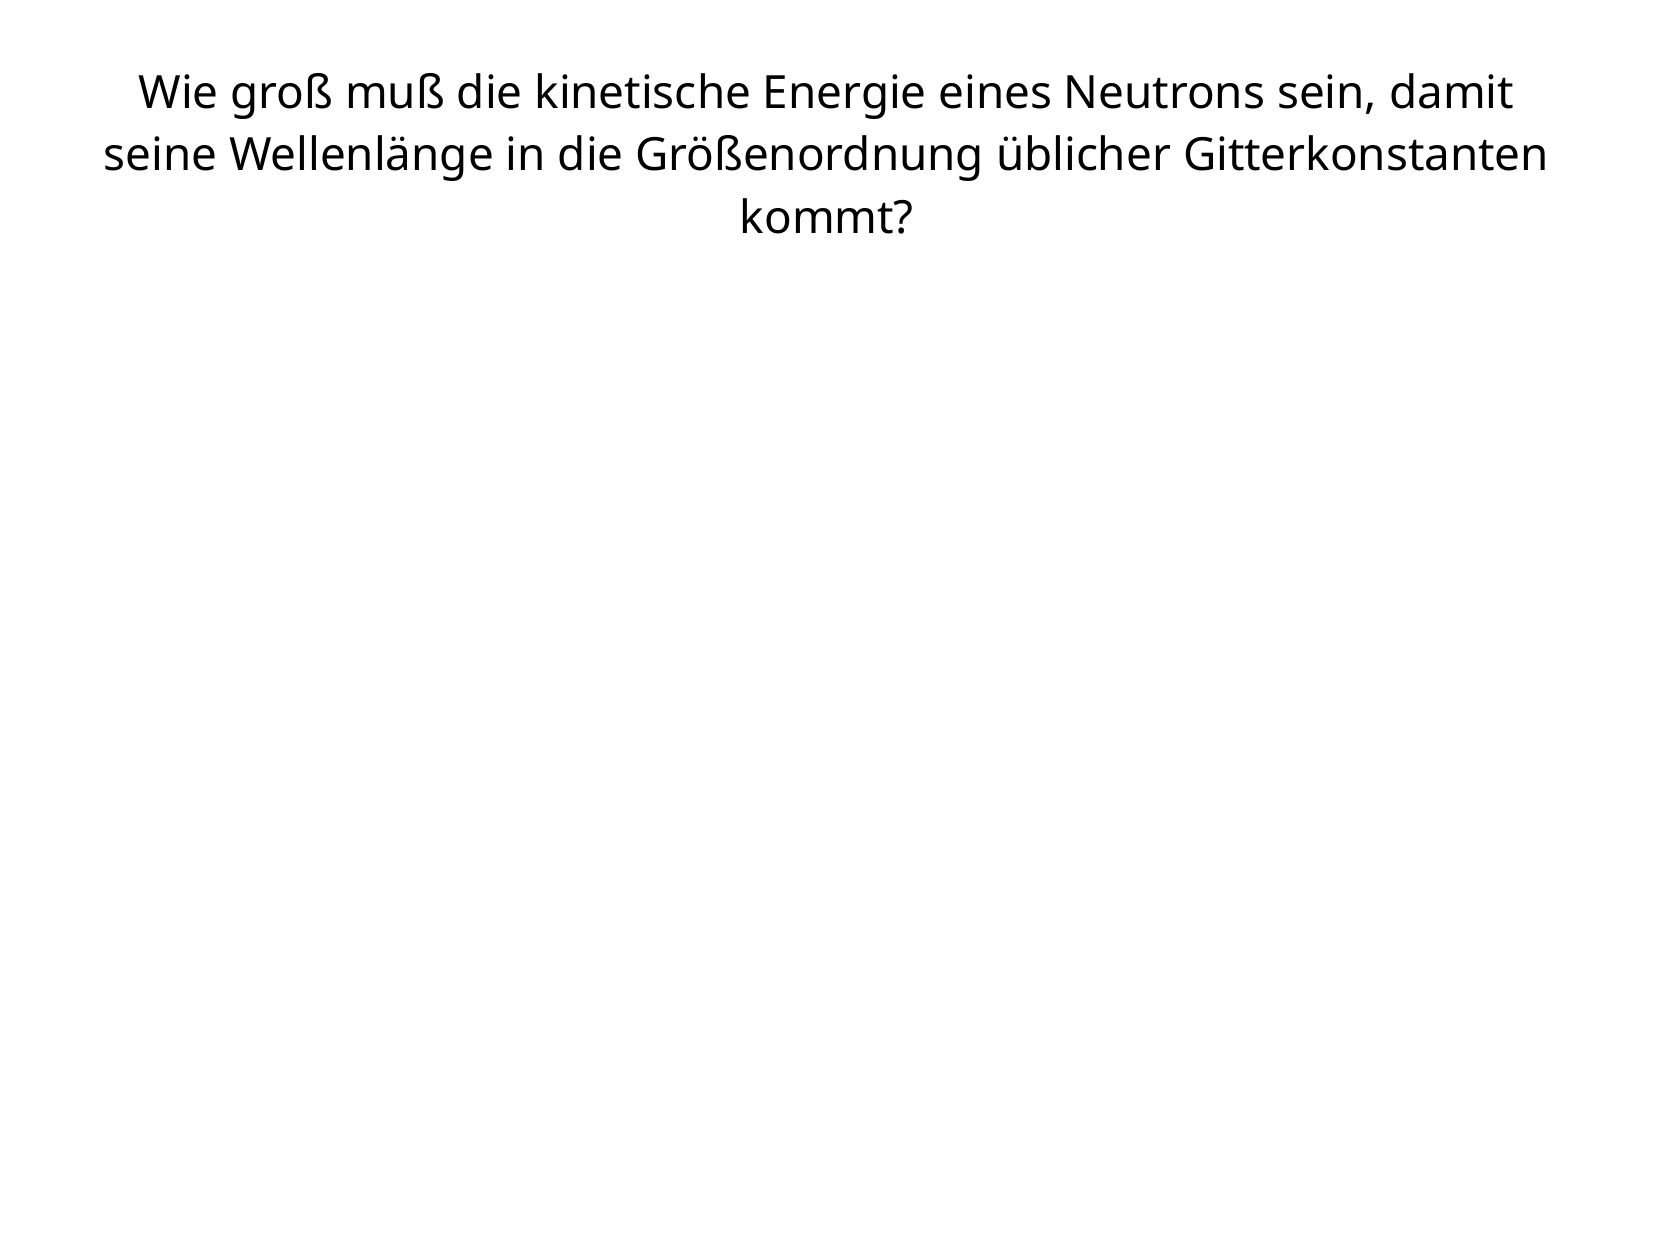

# Wie groß muß die kinetische Energie eines Neutrons sein, damit seine Wellenlänge in die Größenordnung üblicher Gitterkonstanten kommt?